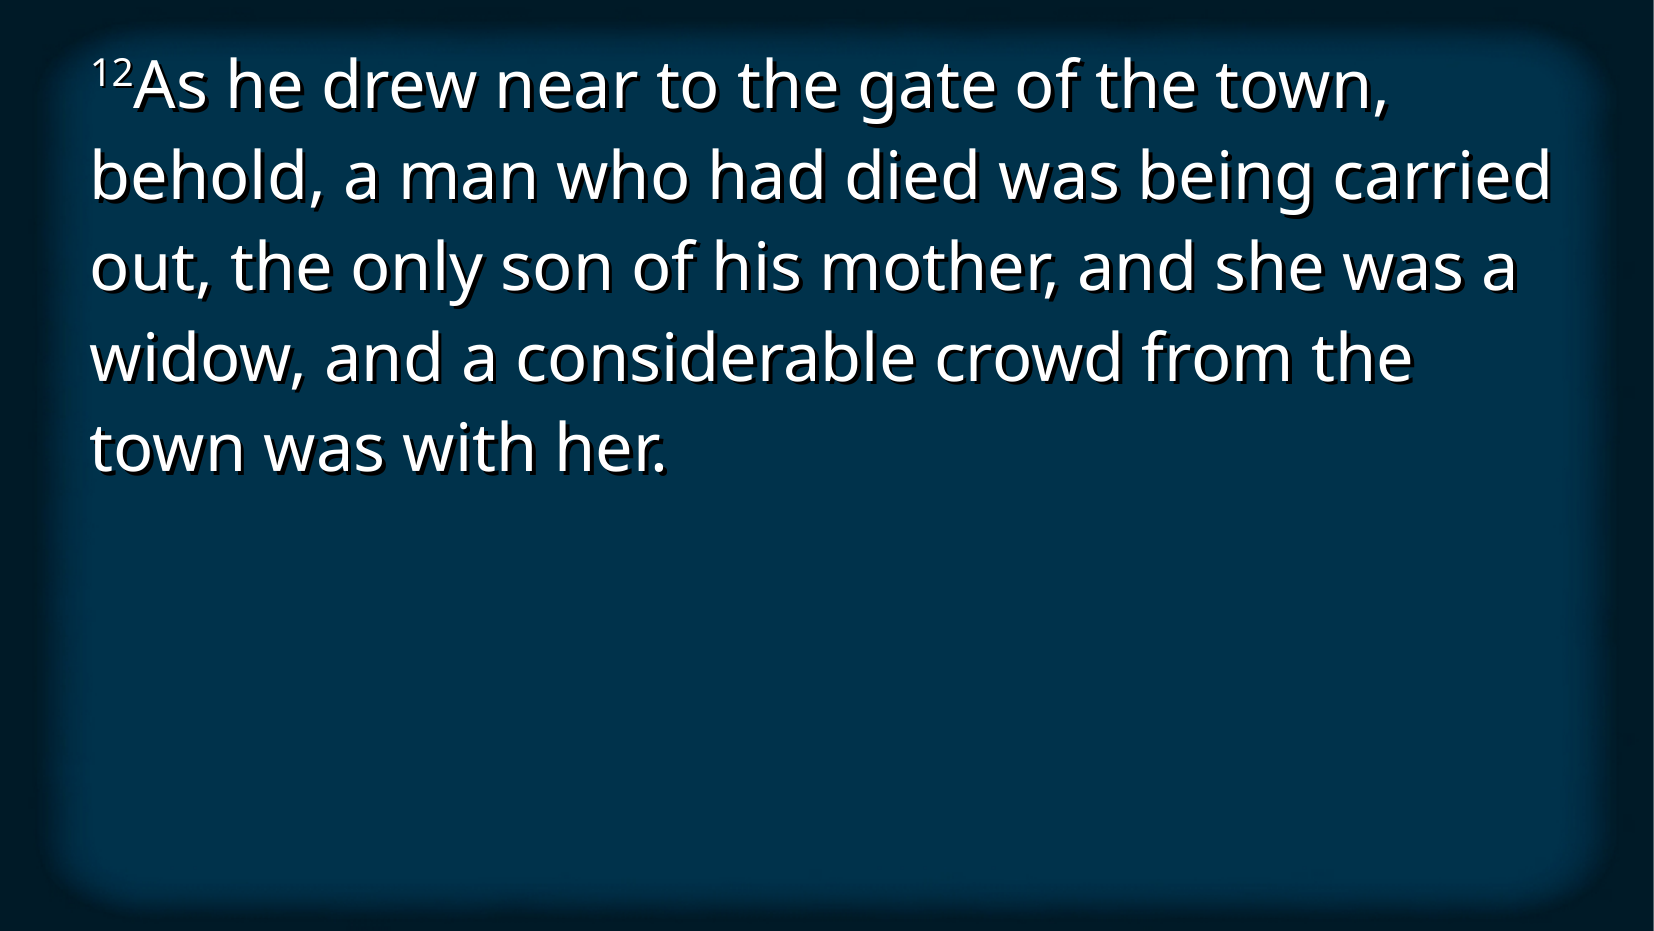

12As he drew near to the gate of the town, behold, a man who had died was being carried out, the only son of his mother, and she was a widow, and a considerable crowd from the town was with her.